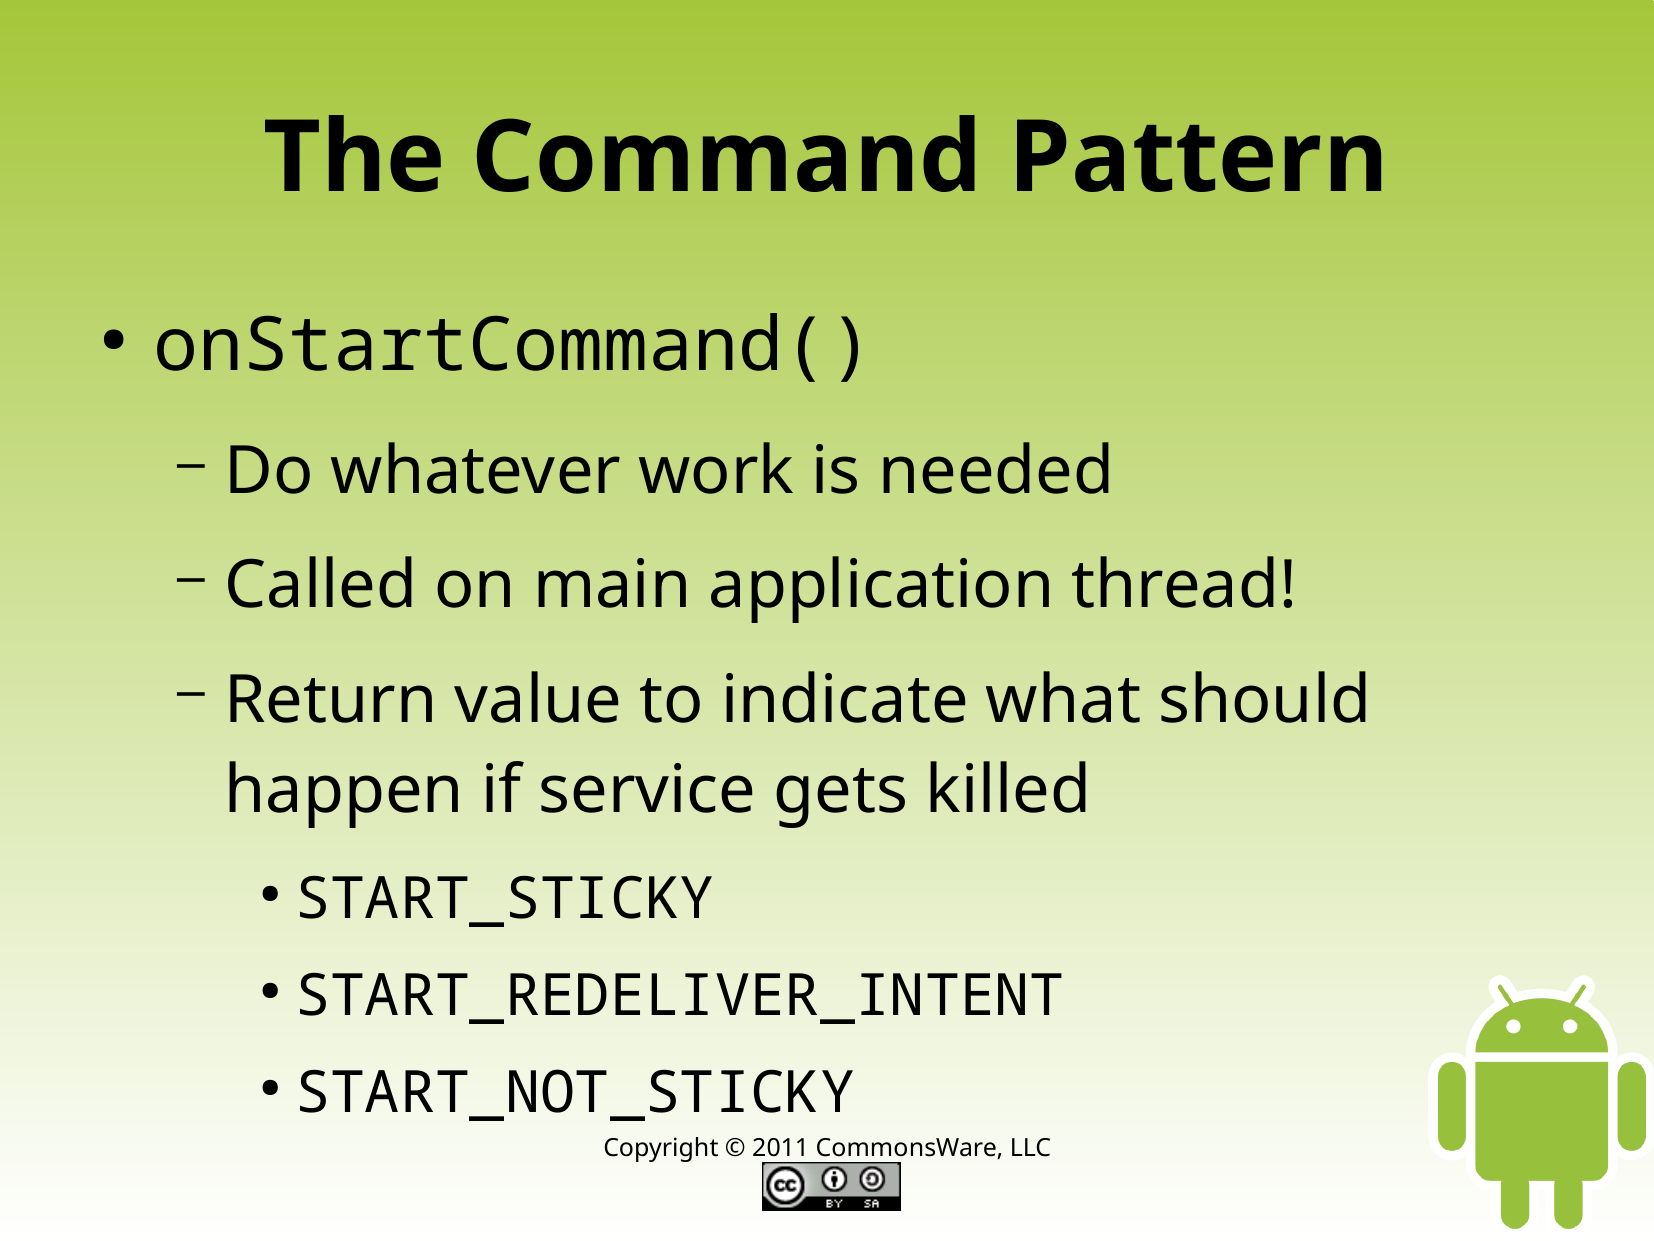

# The Command Pattern
onStartCommand()
Do whatever work is needed
Called on main application thread!
Return value to indicate what should happen if service gets killed
START_STICKY
START_REDELIVER_INTENT
START_NOT_STICKY